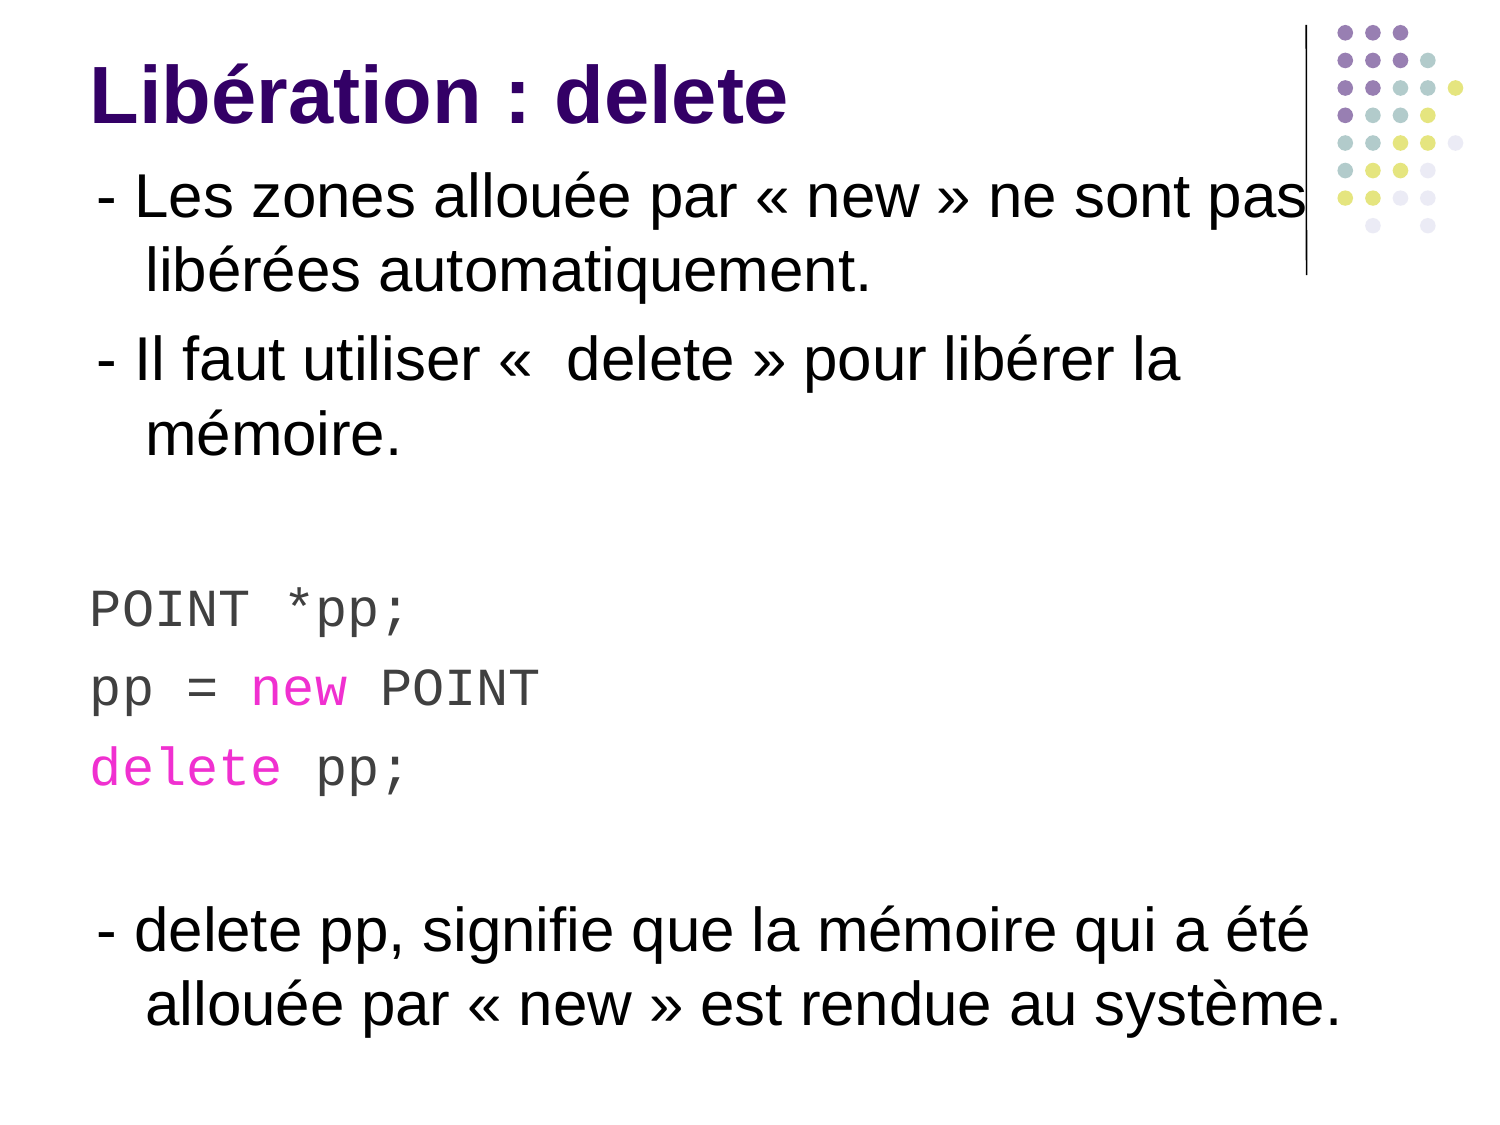

# Libération : delete
- Les zones allouée par « new » ne sont pas libérées automatiquement.
- Il faut utiliser «  delete » pour libérer la mémoire.
POINT *pp;
pp = new POINT
delete pp;
- delete pp, signifie que la mémoire qui a été allouée par « new » est rendue au système.